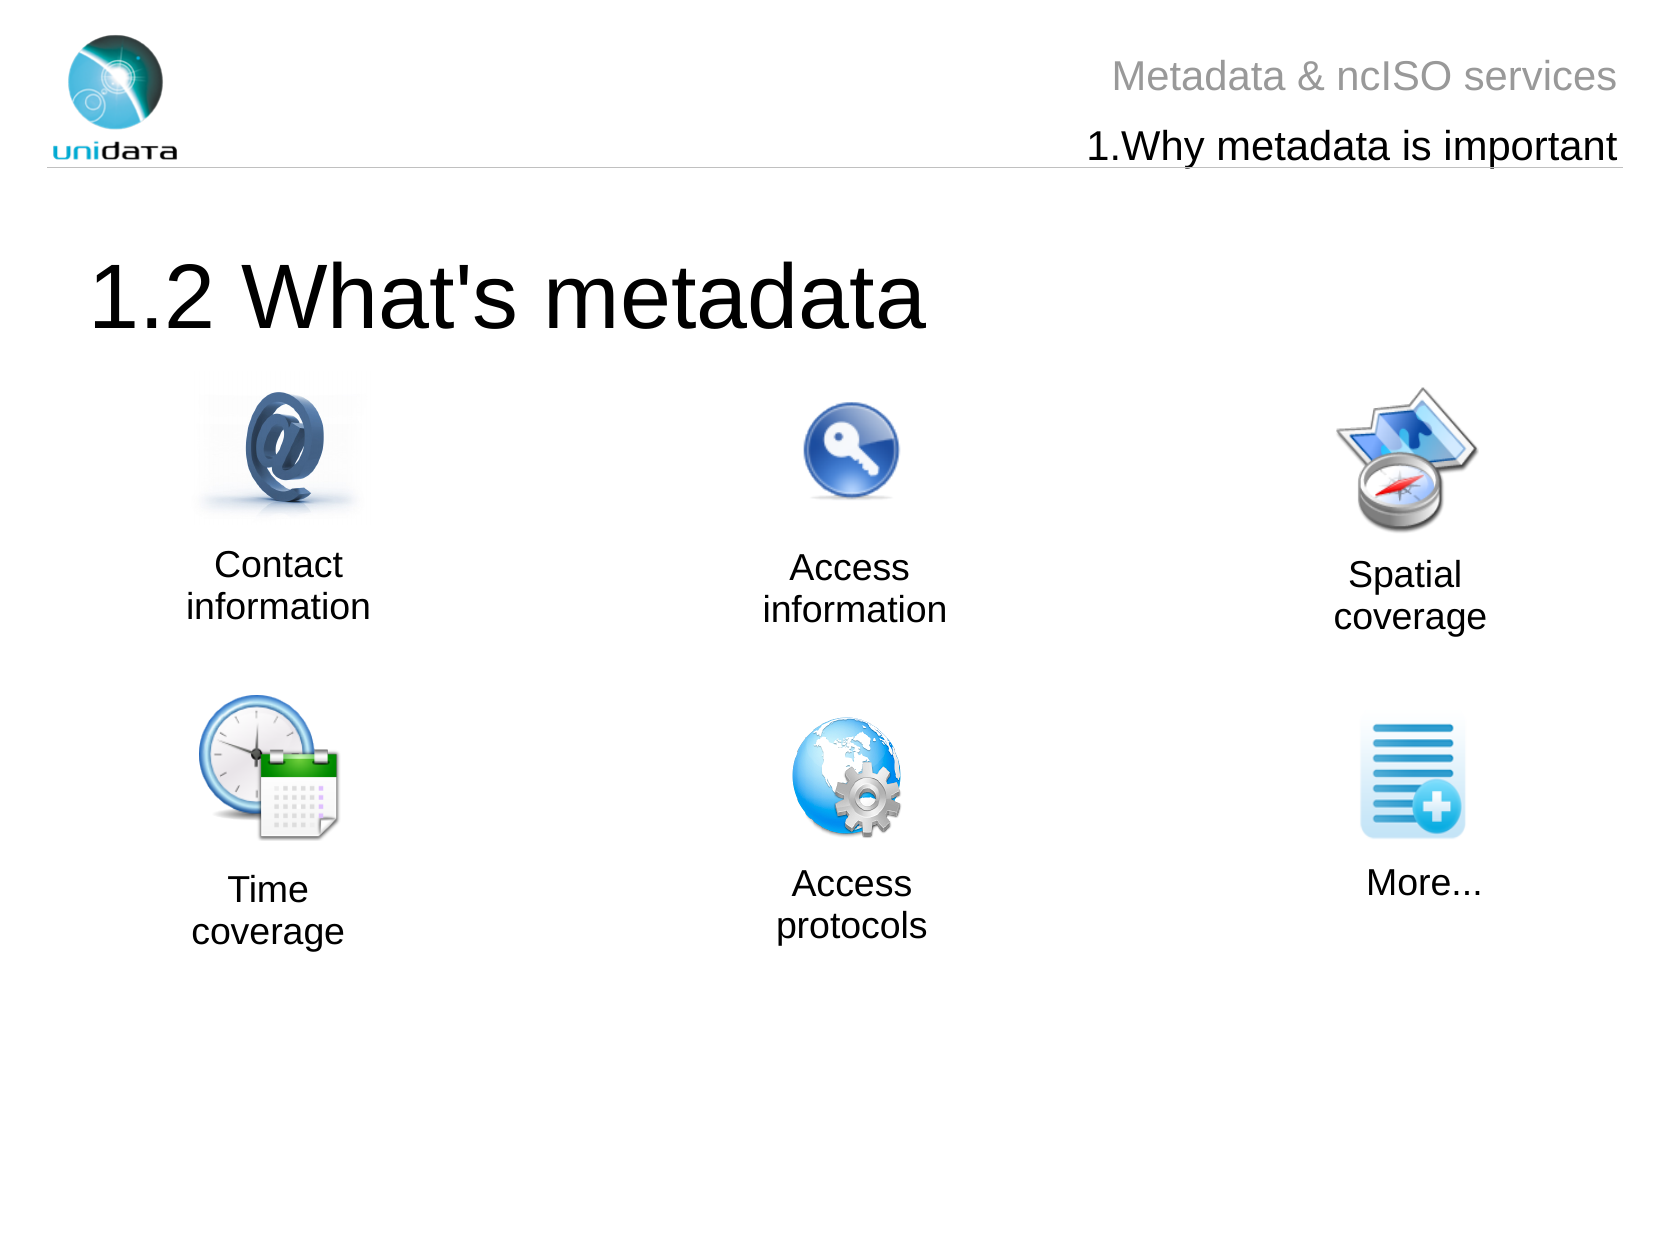

Metadata & ncISO services
1.Why metadata is important
# 1.2 What's metadata
Contact information
Spatial
coverage
Access
 information
Time
coverage
Access
protocols
More...